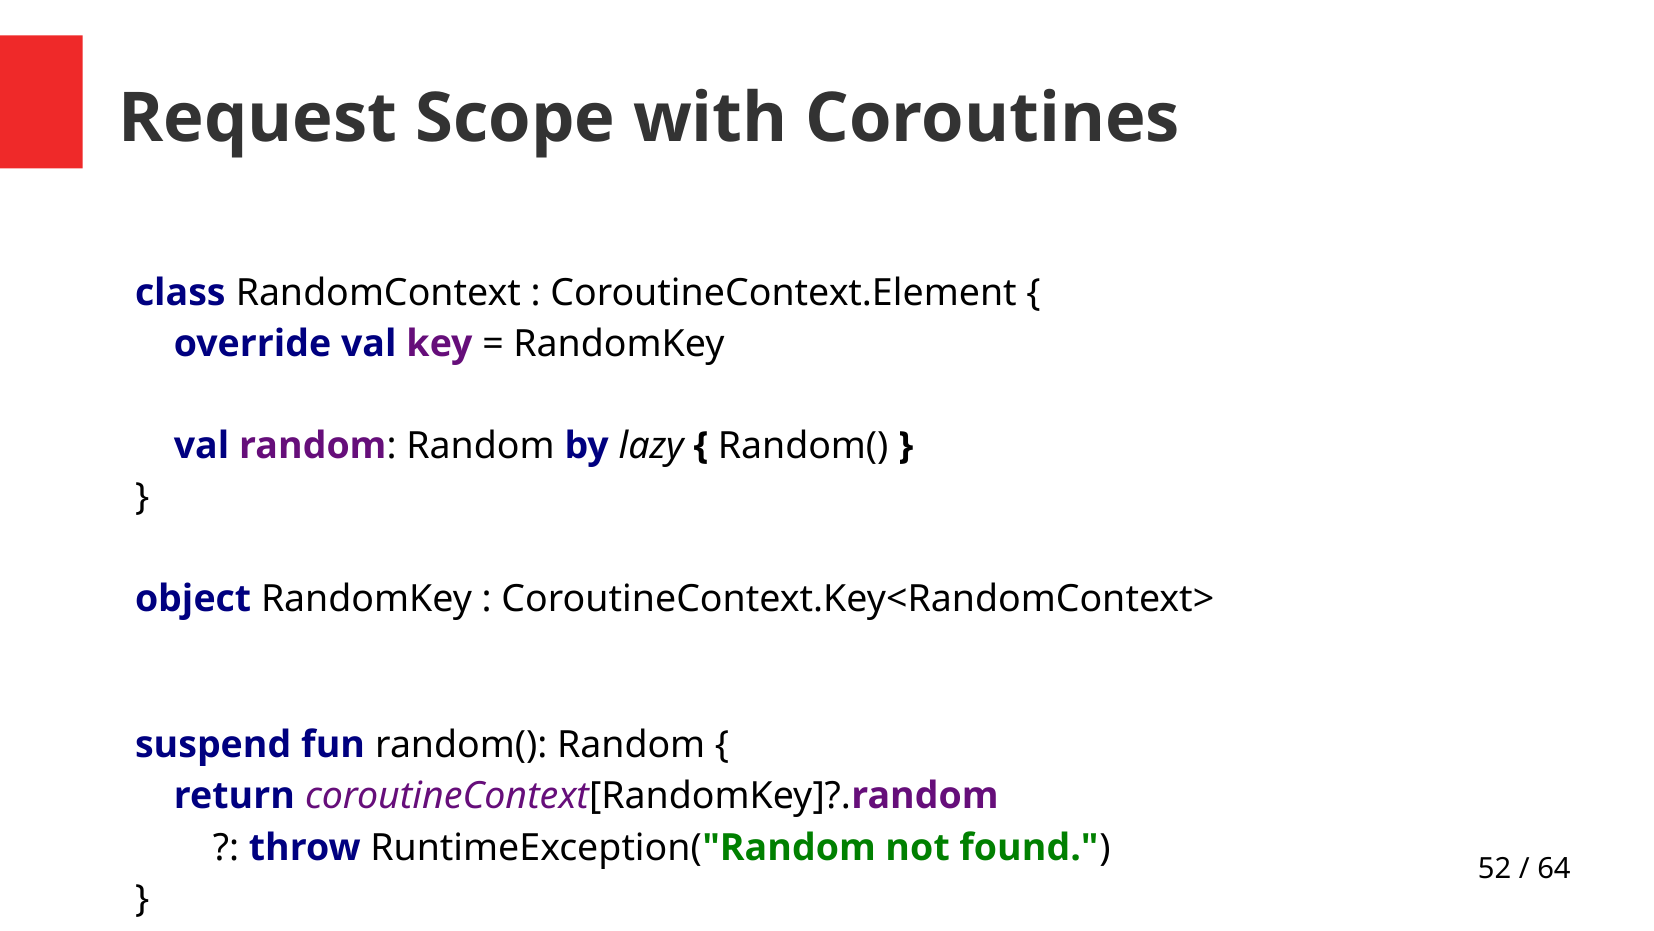

# Request Scope with Coroutines
class RandomContext : CoroutineContext.Element {
 override val key = RandomKey
 val random: Random by lazy { Random() }
}
object RandomKey : CoroutineContext.Key<RandomContext>
suspend fun random(): Random {
 return coroutineContext[RandomKey]?.random
 ?: throw RuntimeException("Random not found.")
}
52